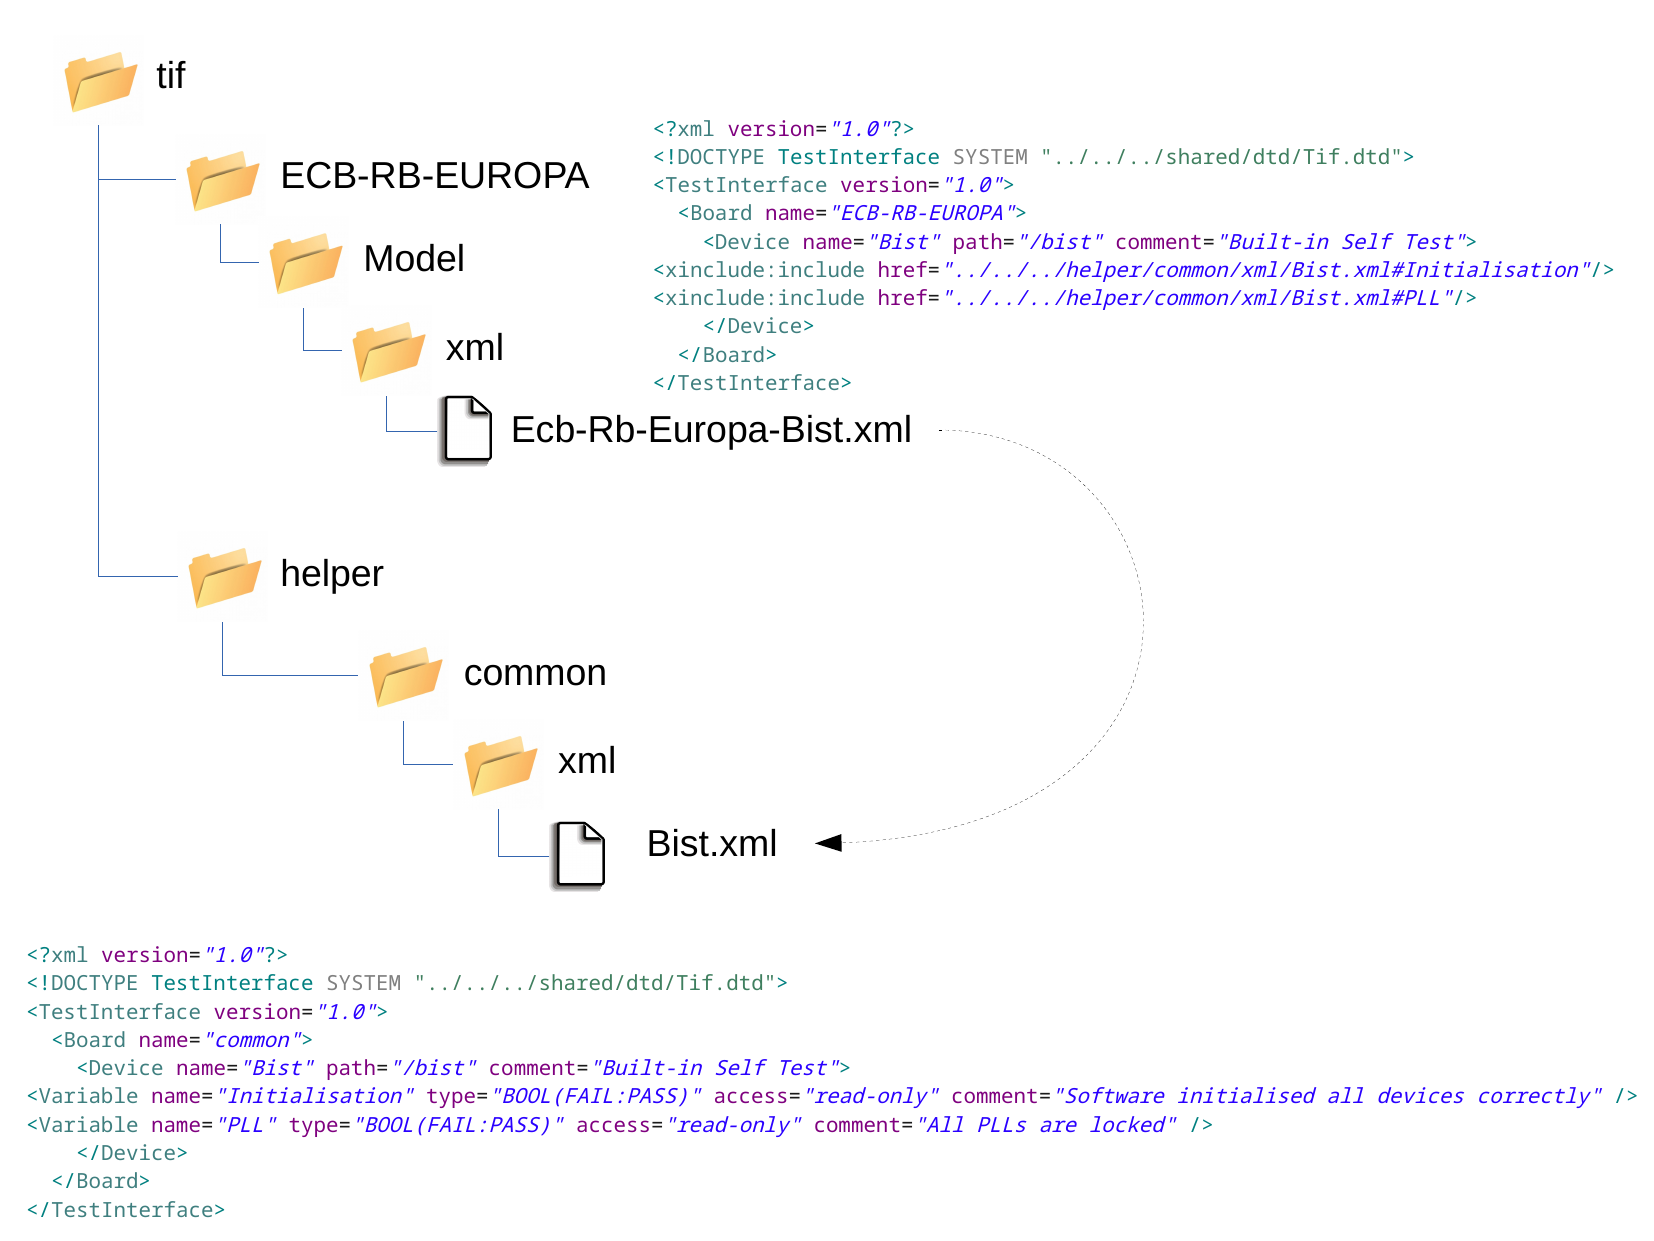

tif
<?xml version="1.0"?>
<!DOCTYPE TestInterface SYSTEM "../../../shared/dtd/Tif.dtd">
<TestInterface version="1.0">
 <Board name="ECB-RB-EUROPA">
 <Device name="Bist" path="/bist" comment="Built-in Self Test">
<xinclude:include href="../../../helper/common/xml/Bist.xml#Initialisation"/>
<xinclude:include href="../../../helper/common/xml/Bist.xml#PLL"/>
 </Device>
 </Board>
</TestInterface>
ECB-RB-EUROPA
Model
xml
Ecb-Rb-Europa-Bist.xml
helper
common
xml
Bist.xml
<?xml version="1.0"?>
<!DOCTYPE TestInterface SYSTEM "../../../shared/dtd/Tif.dtd">
<TestInterface version="1.0">
 <Board name="common">
 <Device name="Bist" path="/bist" comment="Built-in Self Test">
<Variable name="Initialisation" type="BOOL(FAIL:PASS)" access="read-only" comment="Software initialised all devices correctly" />
<Variable name="PLL" type="BOOL(FAIL:PASS)" access="read-only" comment="All PLLs are locked" />
 </Device>
 </Board>
</TestInterface>